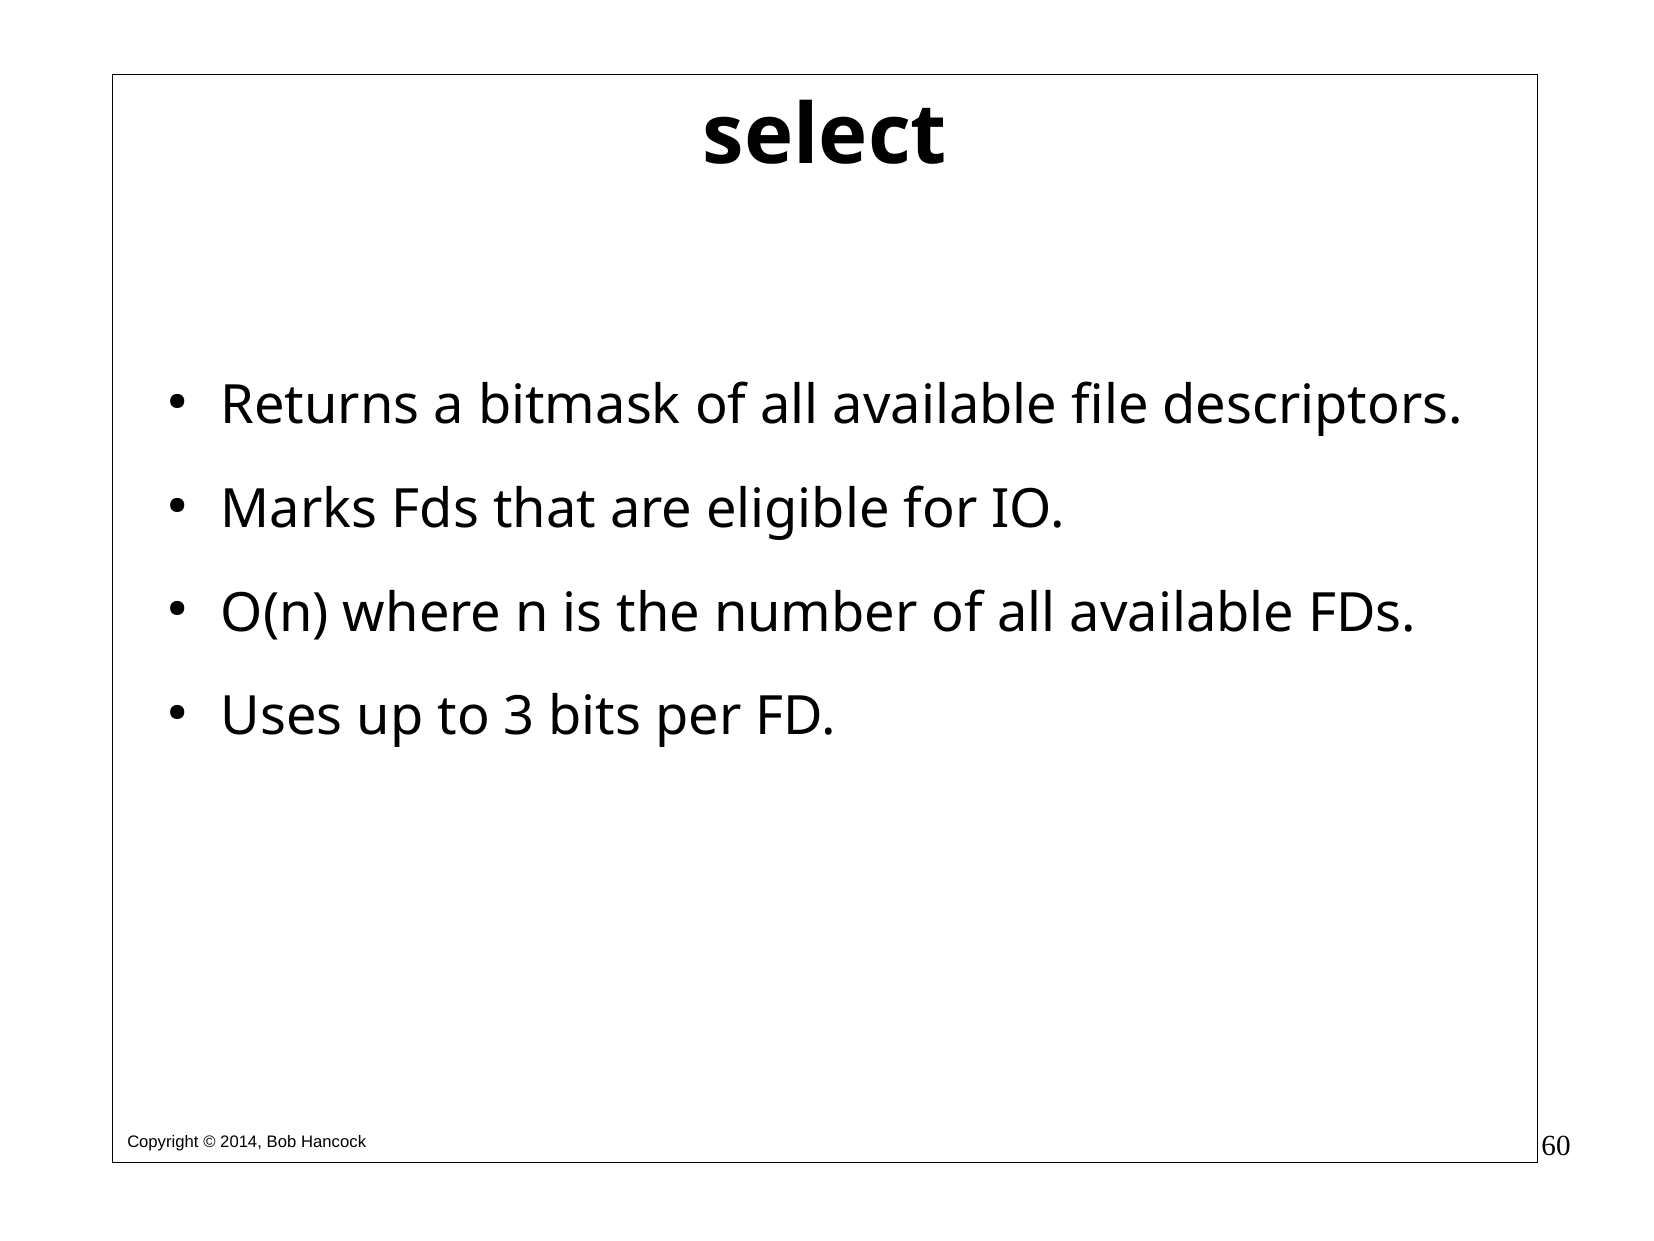

# select
Returns a bitmask of all available file descriptors.
Marks Fds that are eligible for IO.
O(n) where n is the number of all available FDs.
Uses up to 3 bits per FD.
Copyright © 2014, Bob Hancock
60